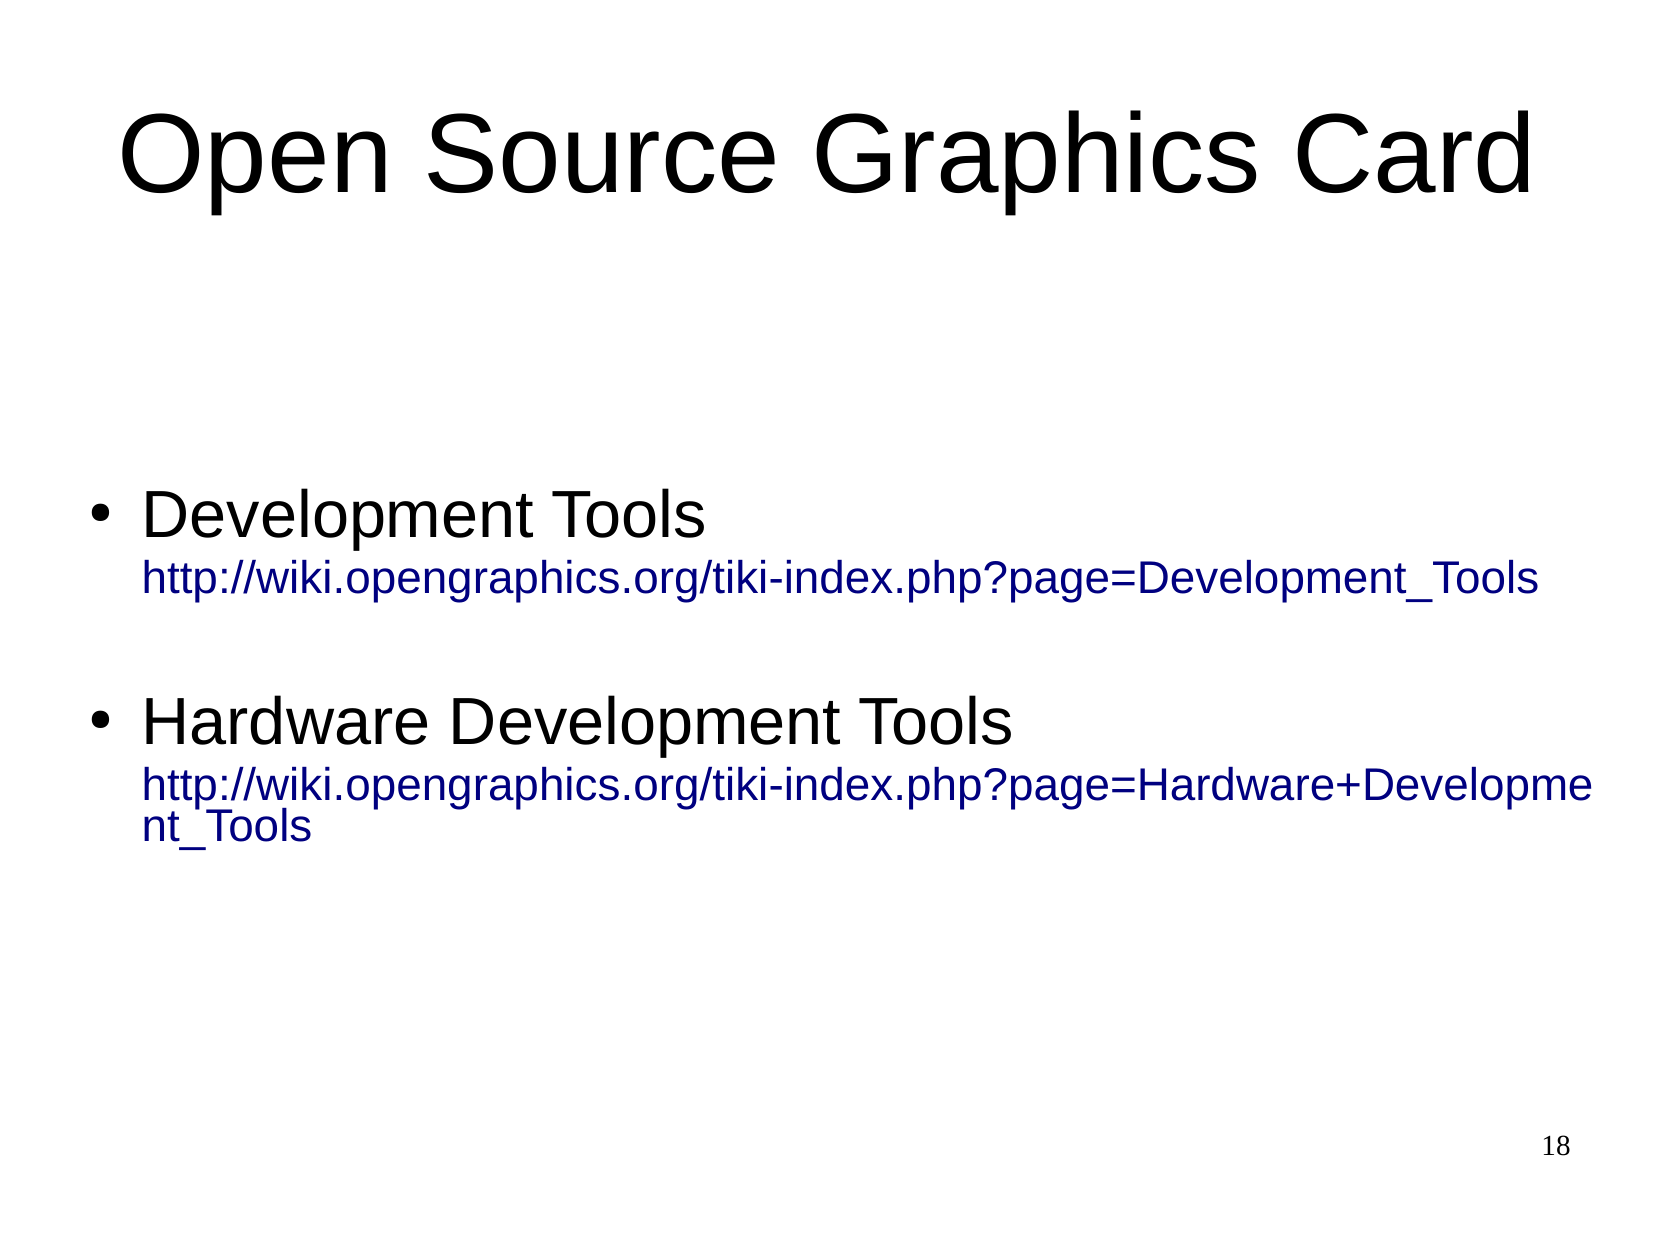

# Open Source Graphics Card
Development Tools
http://wiki.opengraphics.org/tiki-index.php?page=Development_Tools
Hardware Development Tools
http://wiki.opengraphics.org/tiki-index.php?page=Hardware+Development_Tools
18